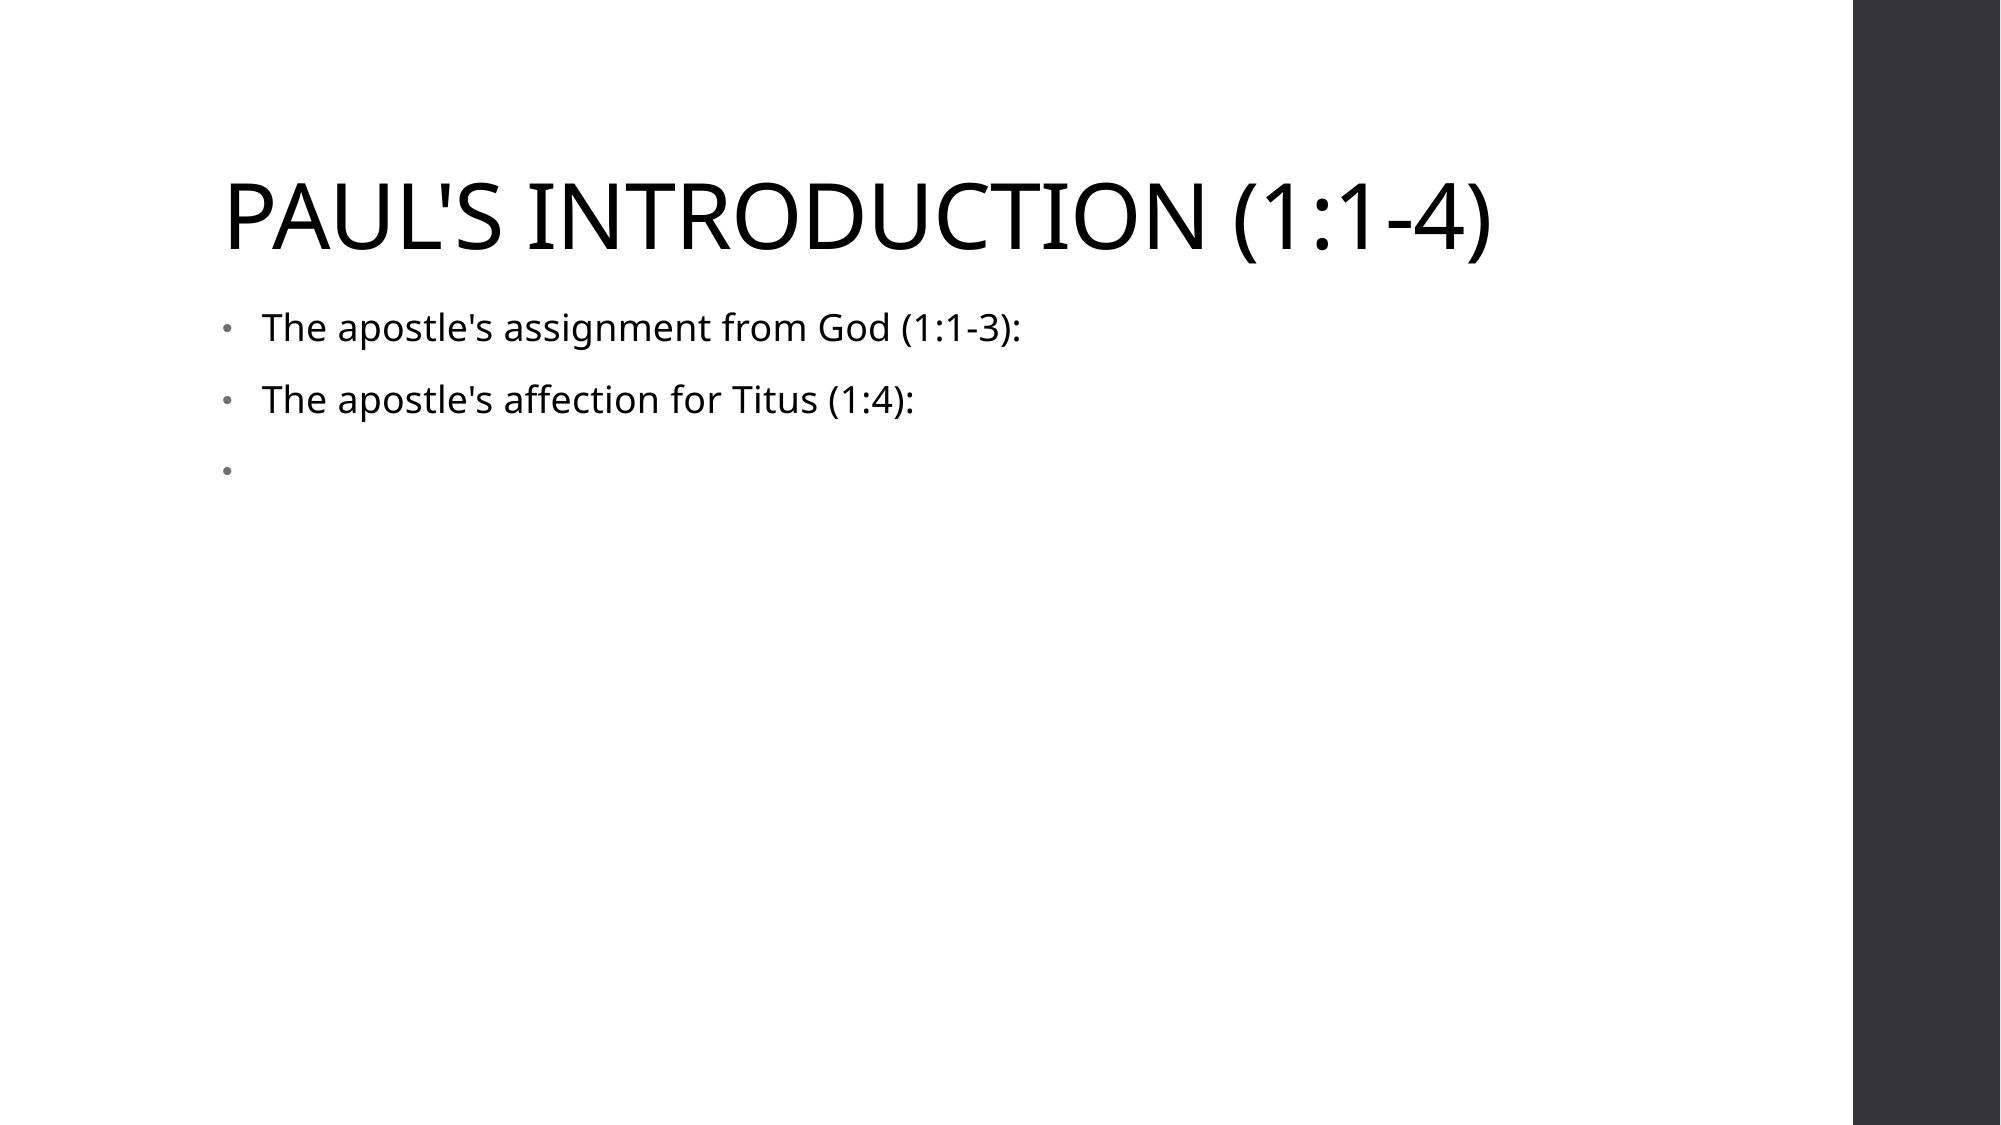

# PAUL'S INTRODUCTION (1:1-4)
 The apostle's assignment from God (1:1-3):
 The apostle's affection for Titus (1:4):